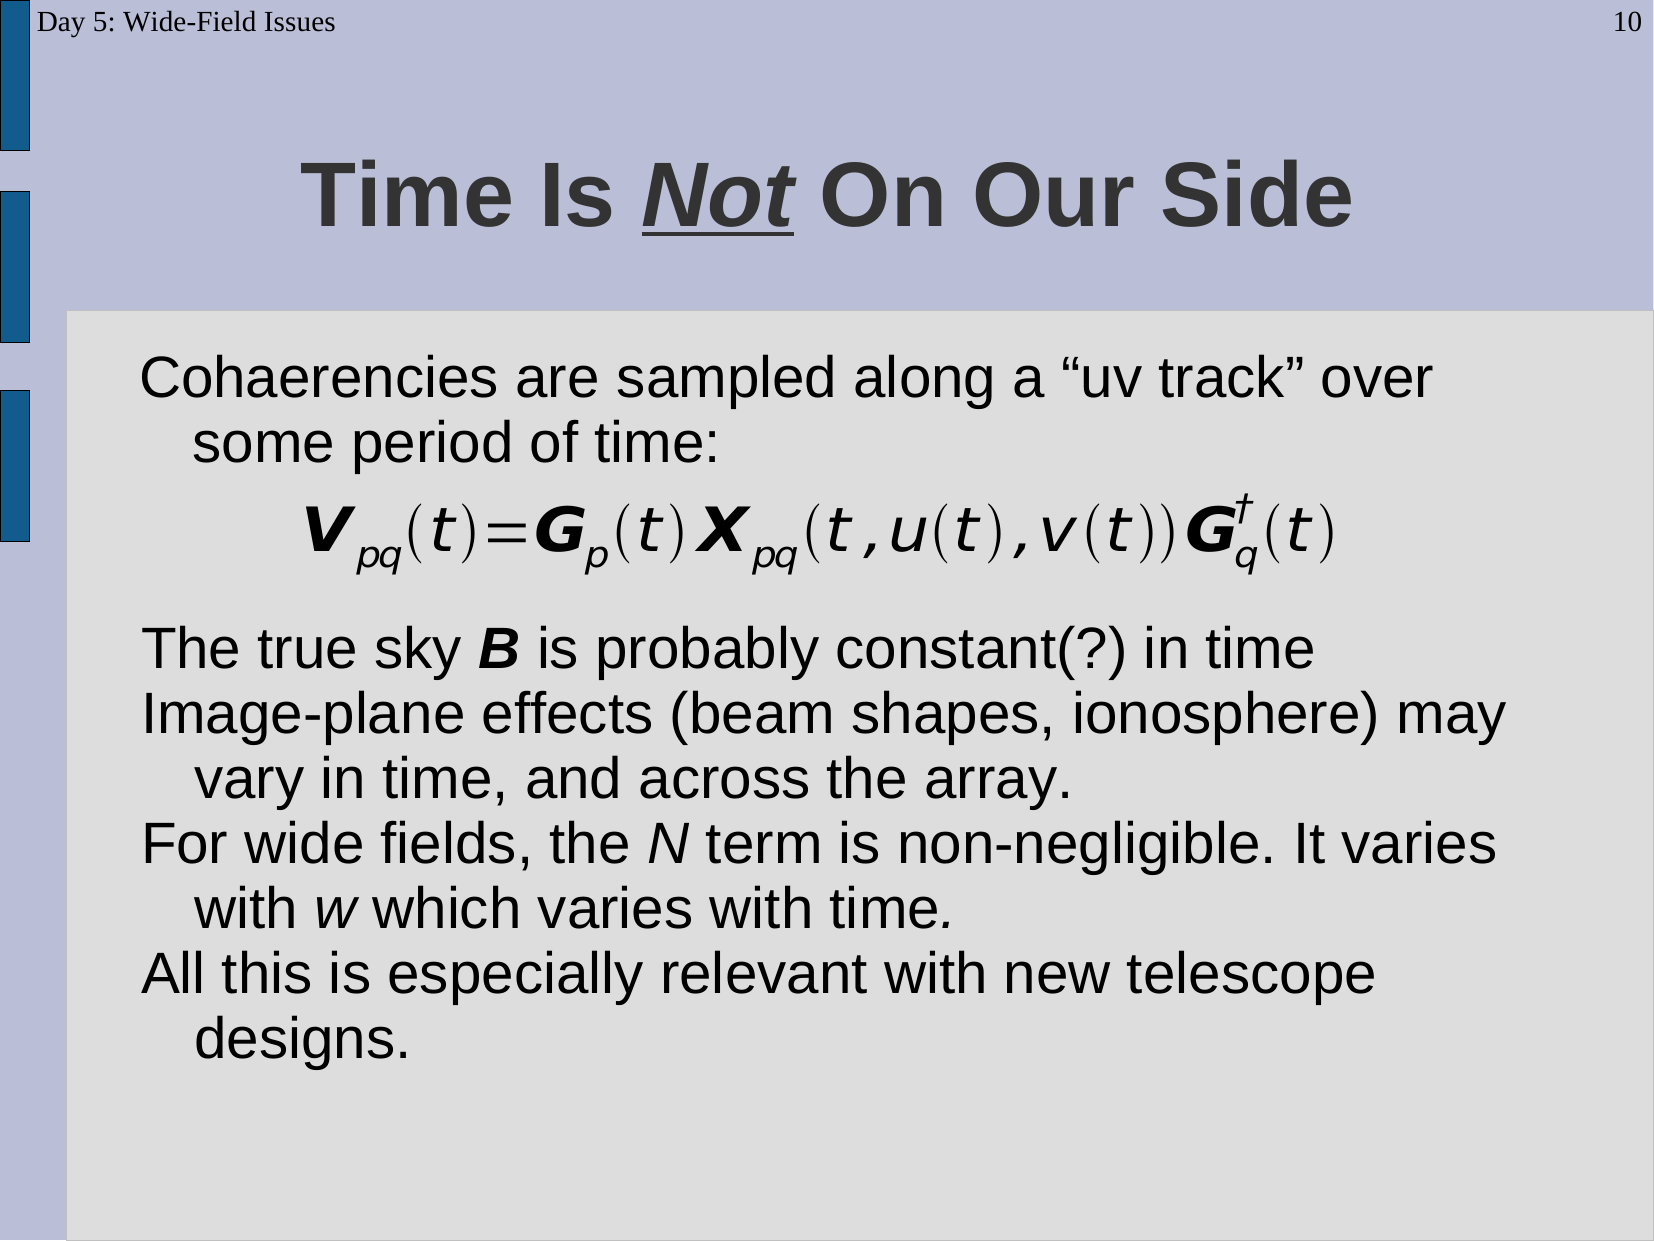

Day 5: Wide-Field Issues
10
# Time Is Not On Our Side
Cohaerencies are sampled along a “uv track” over some period of time:
The true sky B is probably constant(?) in time
Image-plane effects (beam shapes, ionosphere) may vary in time, and across the array.
For wide fields, the N term is non-negligible. It varies with w which varies with time.
All this is especially relevant with new telescope designs.